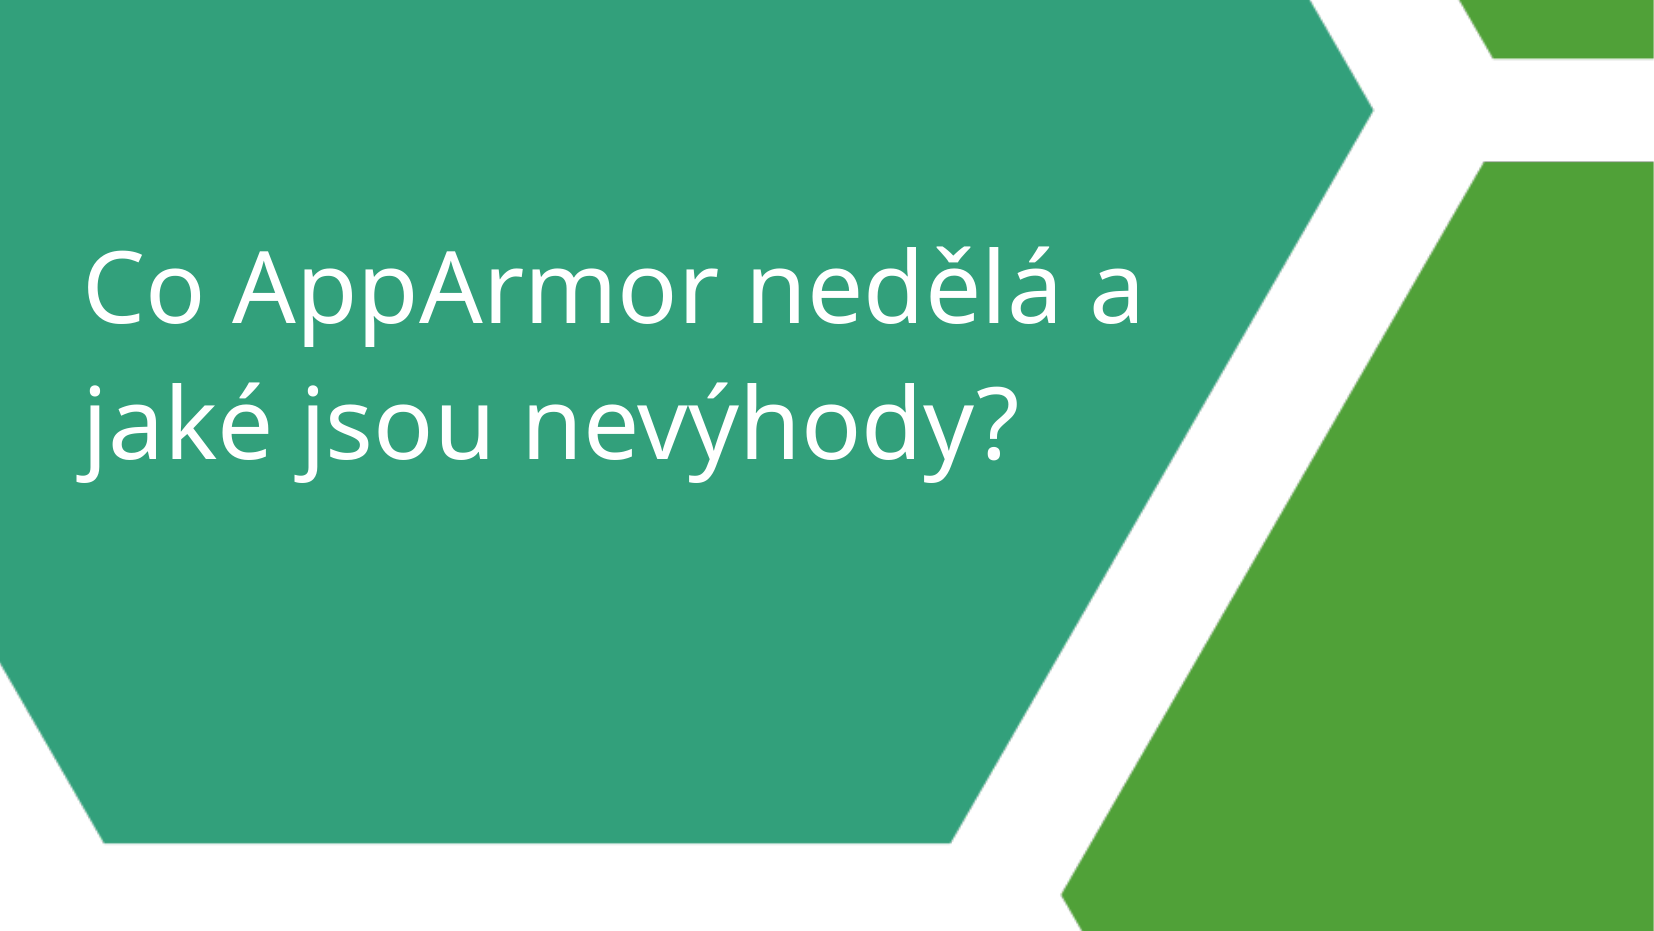

# Co AppArmor nedělá a jaké jsou nevýhody?